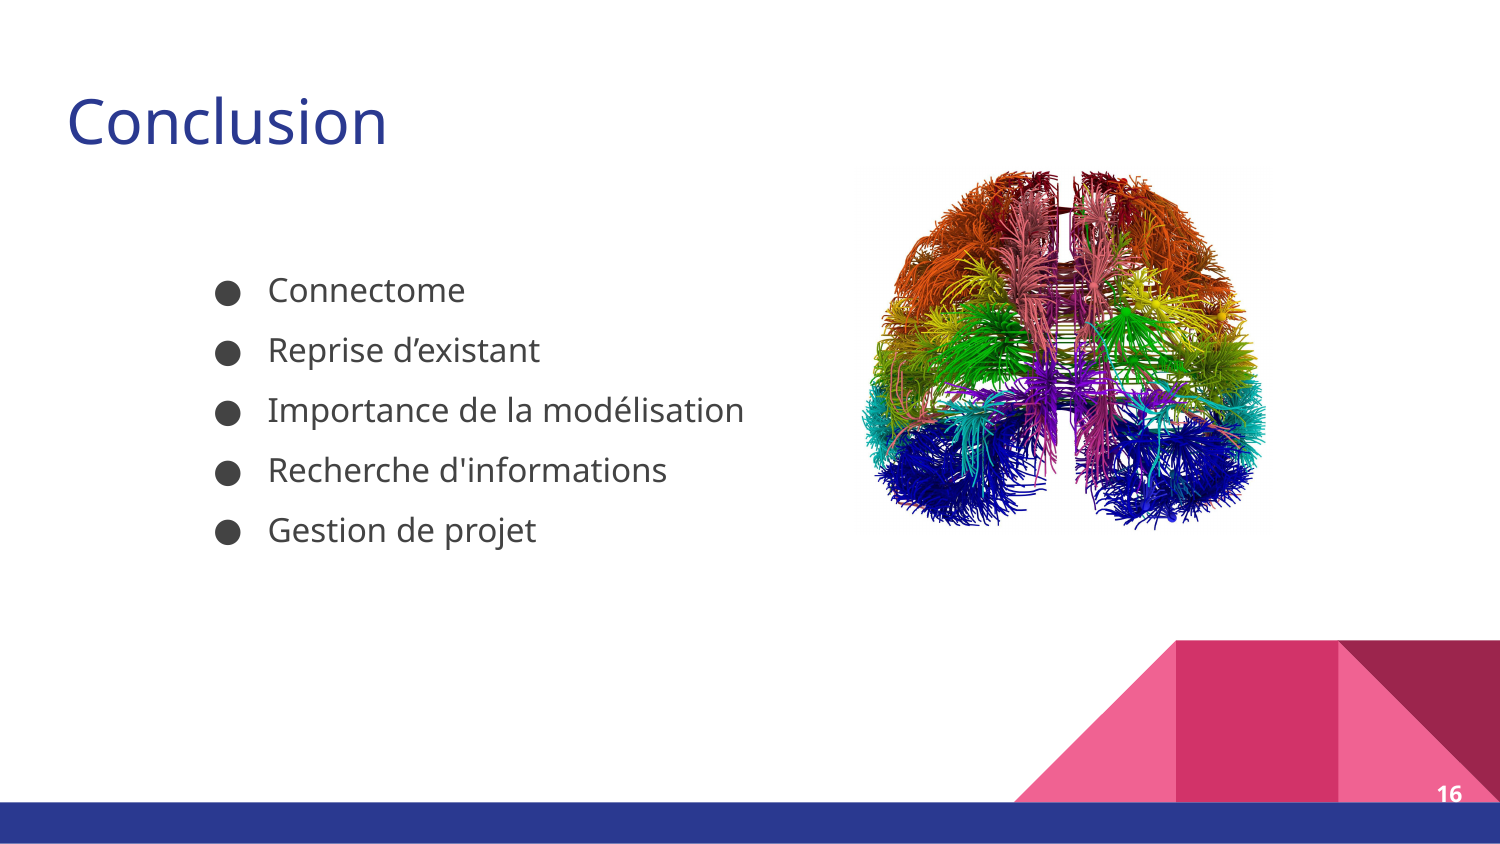

# Conclusion
Connectome
Reprise d’existant
Importance de la modélisation
Recherche d'informations
Gestion de projet